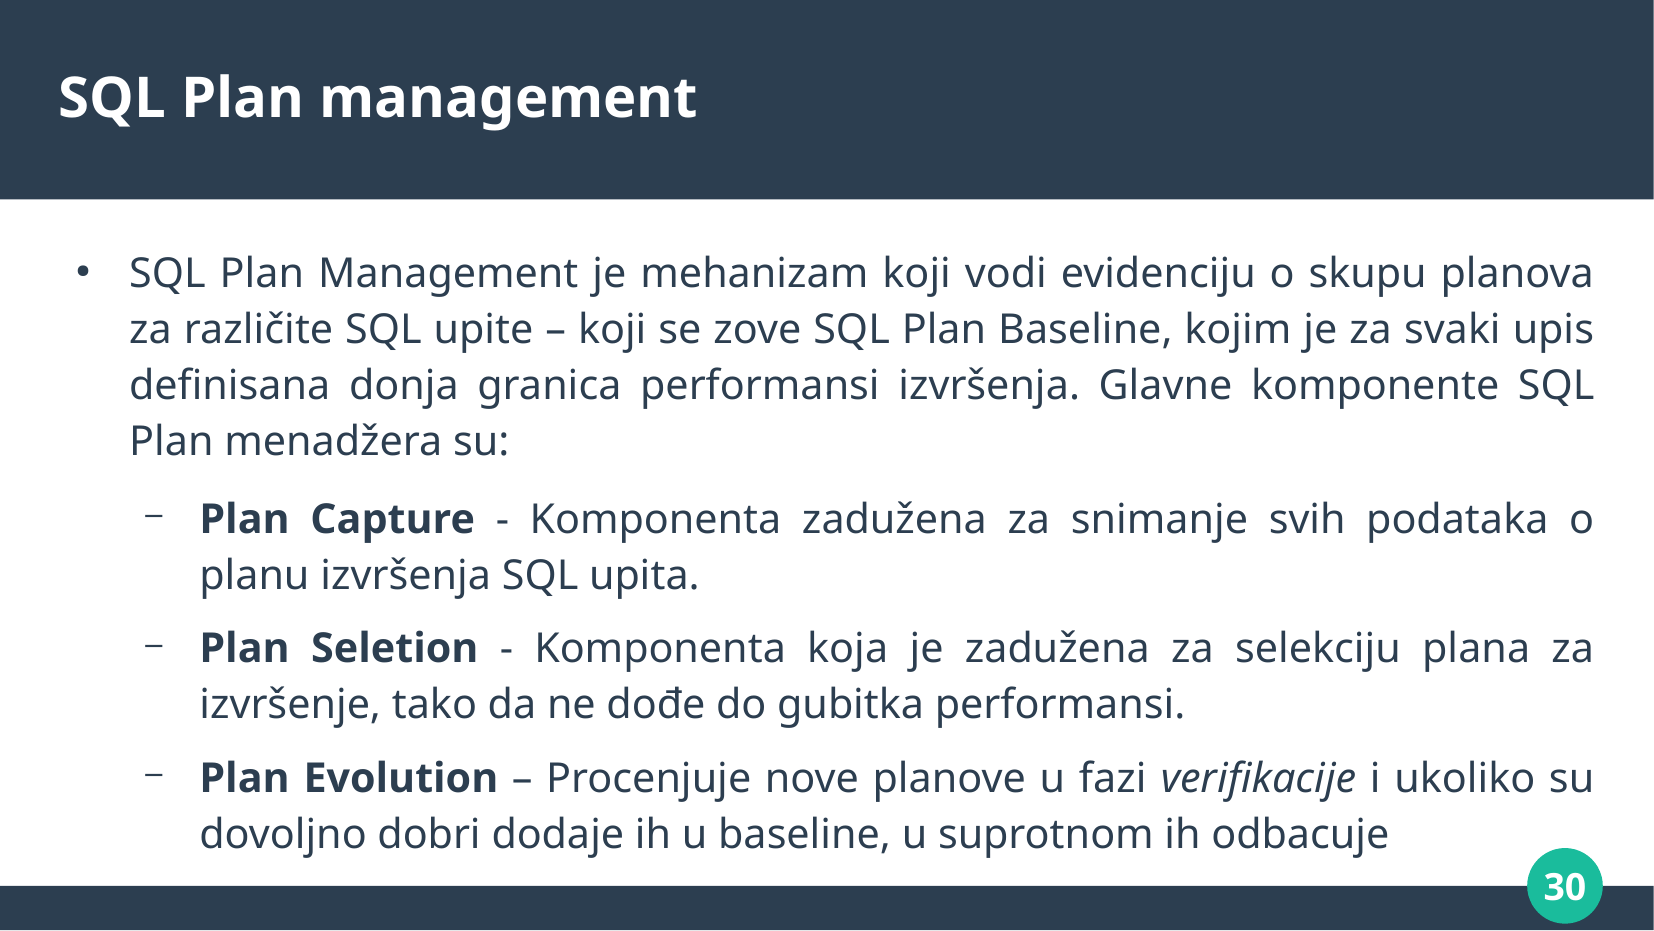

# SQL Plan management
SQL Plan Management je mehanizam koji vodi evidenciju o skupu planova za različite SQL upite – koji se zove SQL Plan Baseline, kojim je za svaki upis definisana donja granica performansi izvršenja. Glavne komponente SQL Plan menadžera su:
Plan Capture - Komponenta zadužena za snimanje svih podataka o planu izvršenja SQL upita.
Plan Seletion - Komponenta koja je zadužena za selekciju plana za izvršenje, tako da ne dođe do gubitka performansi.
Plan Evolution – Procenjuje nove planove u fazi verifikacije i ukoliko su dovoljno dobri dodaje ih u baseline, u suprotnom ih odbacuje